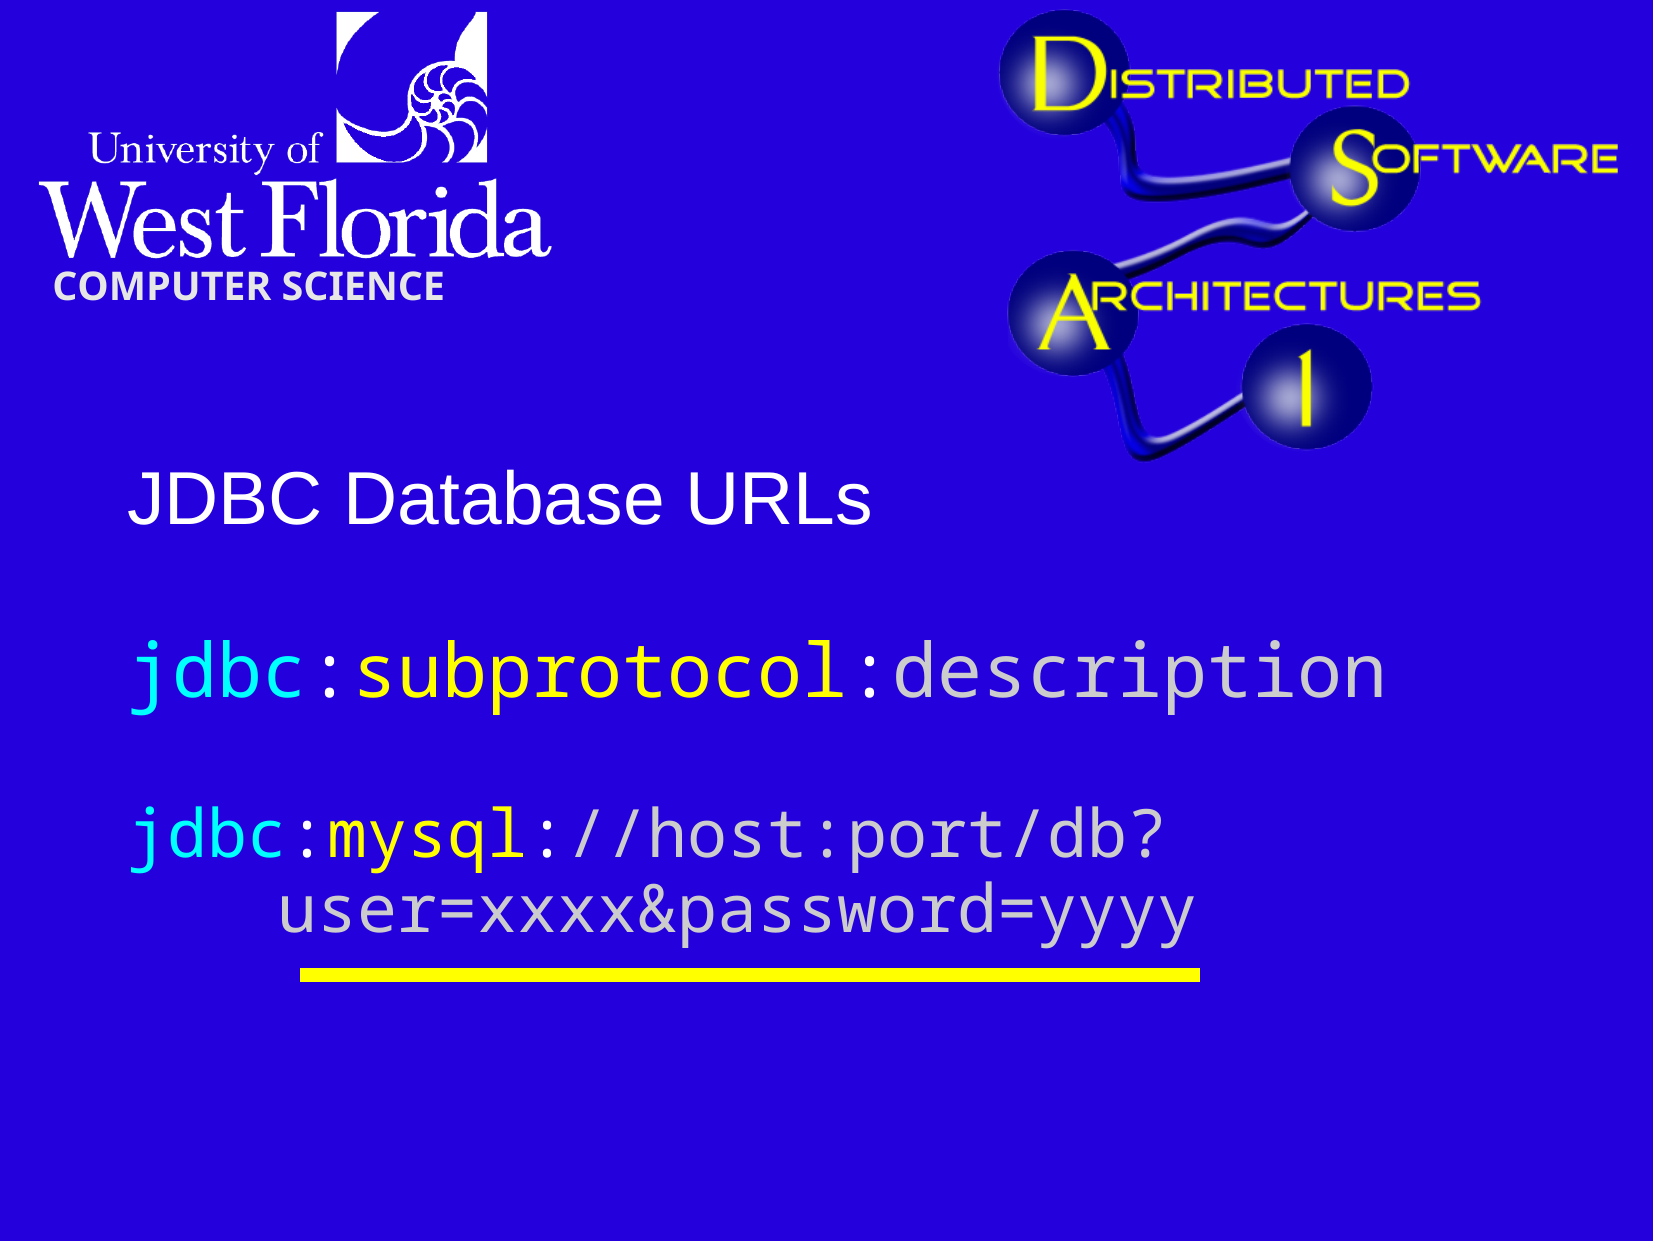

COMPUTER SCIENCE
JDBC Database URLs
jdbc:subprotocol:description
jdbc:mysql://host:port/db?
		user=xxxx&password=yyyy